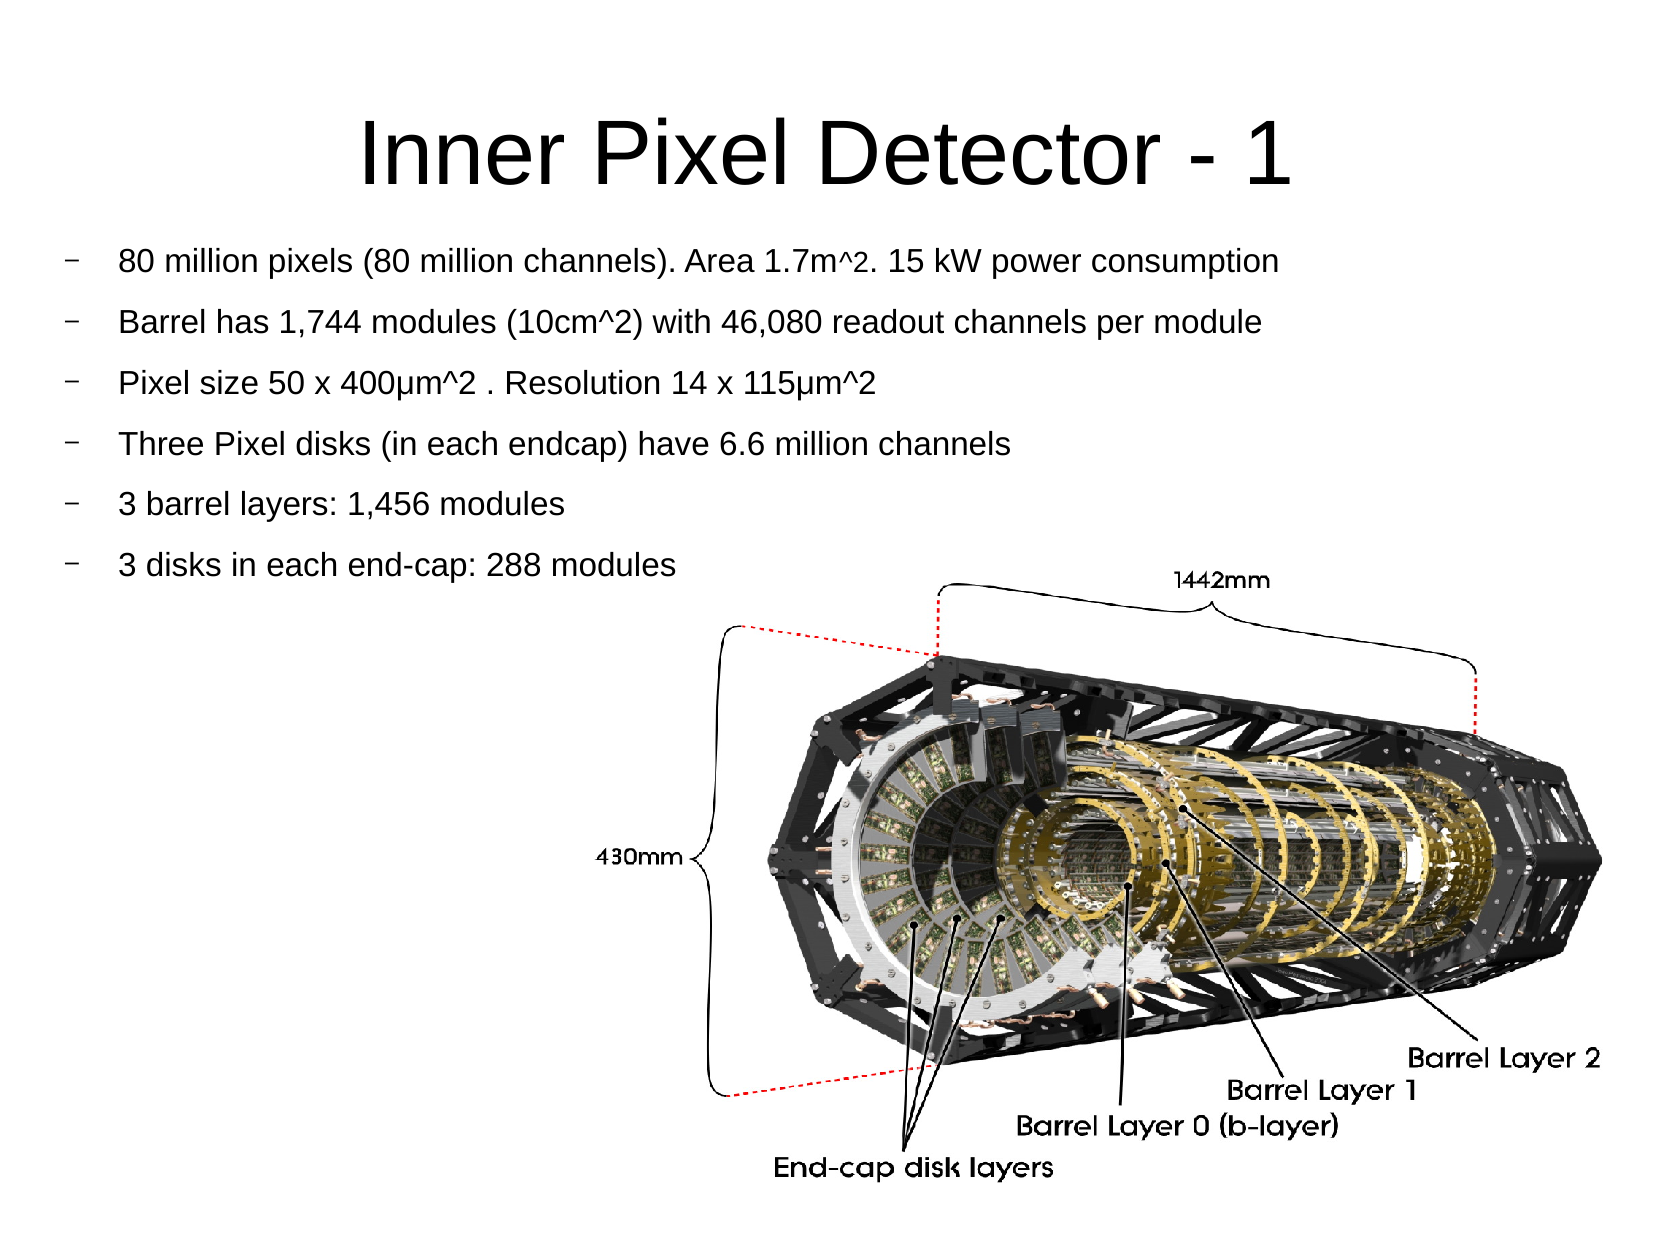

# Inner Pixel Detector - 1
80 million pixels (80 million channels). Area 1.7m^2. 15 kW power consumption
Barrel has 1,744 modules (10cm^2) with 46,080 readout channels per module
Pixel size 50 x 400μm^2 . Resolution 14 x 115μm^2
Three Pixel disks (in each endcap) have 6.6 million channels
3 barrel layers: 1,456 modules
3 disks in each end-cap: 288 modules
Practical Parallel Computing - Sose18
11